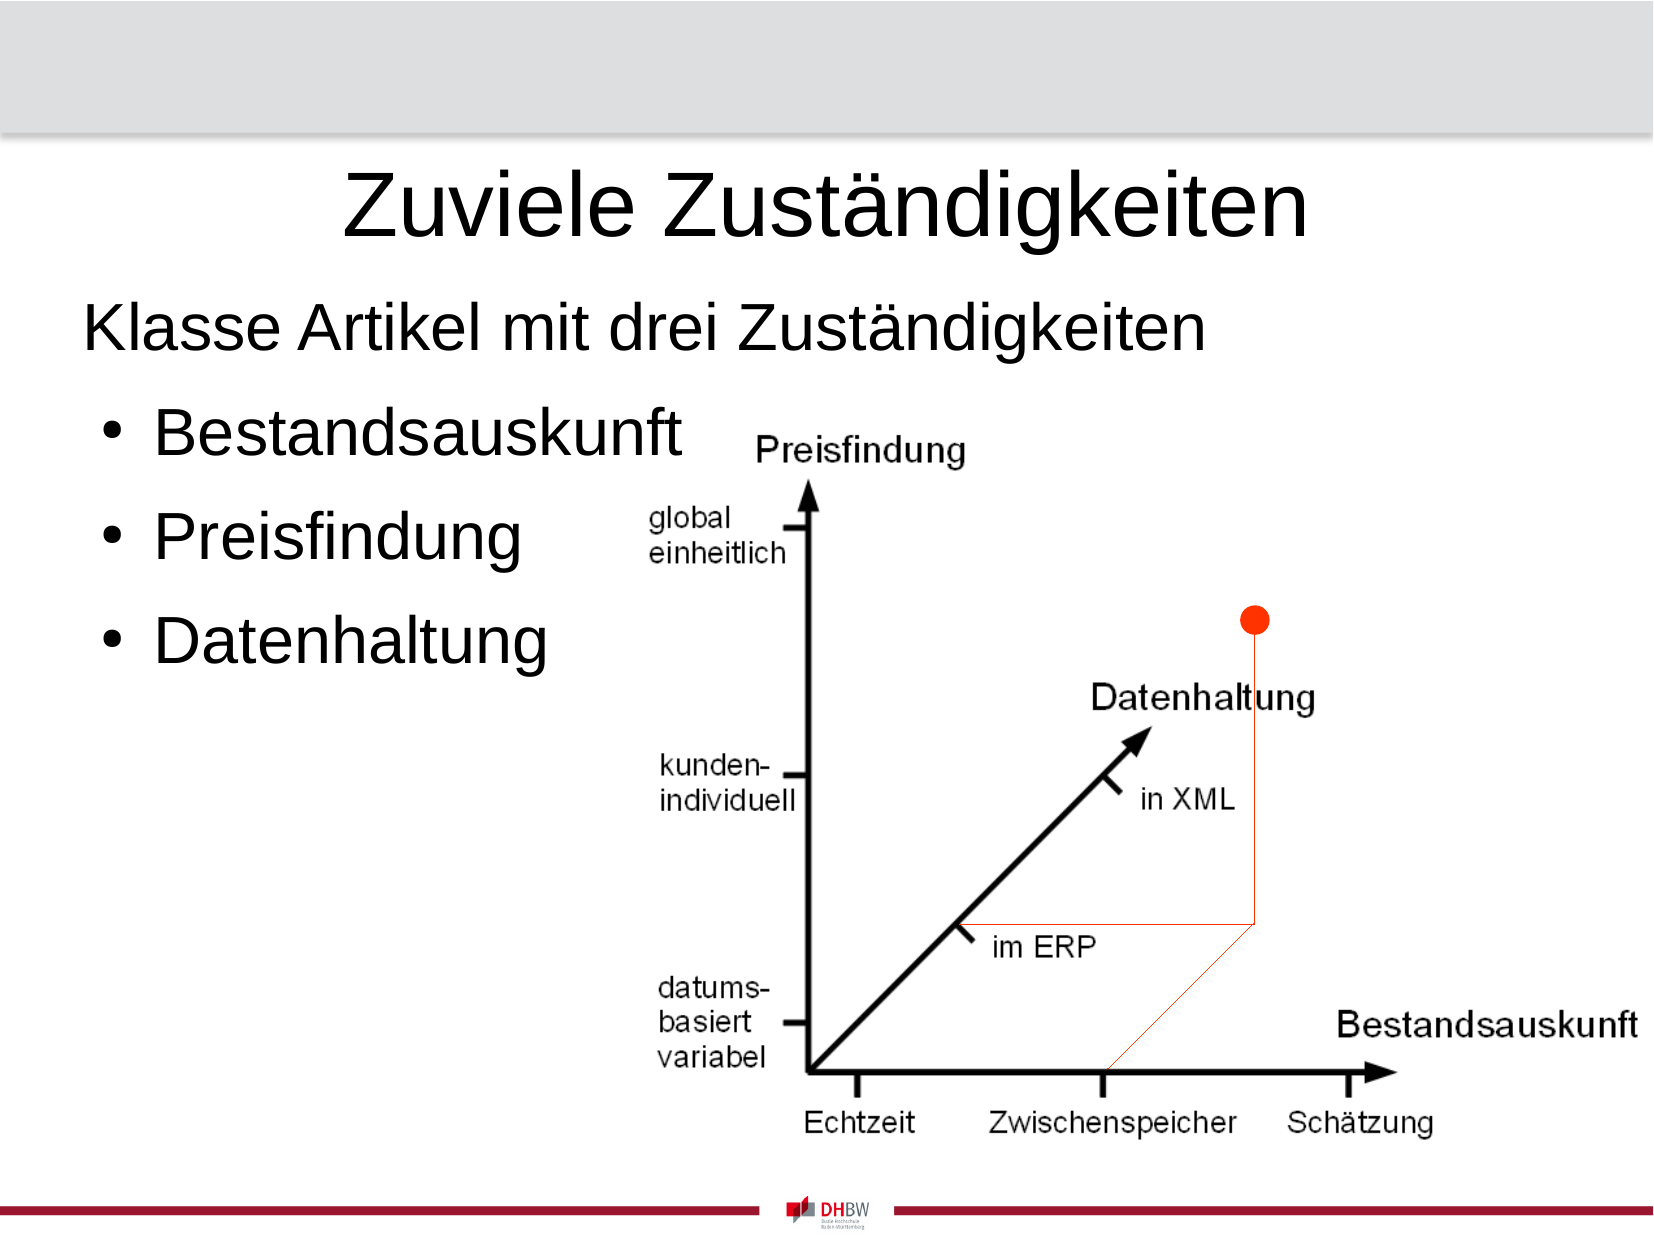

# Zuviele Zuständigkeiten
Klasse Artikel mit drei Zuständigkeiten
Bestandsauskunft
Preisfindung
Datenhaltung